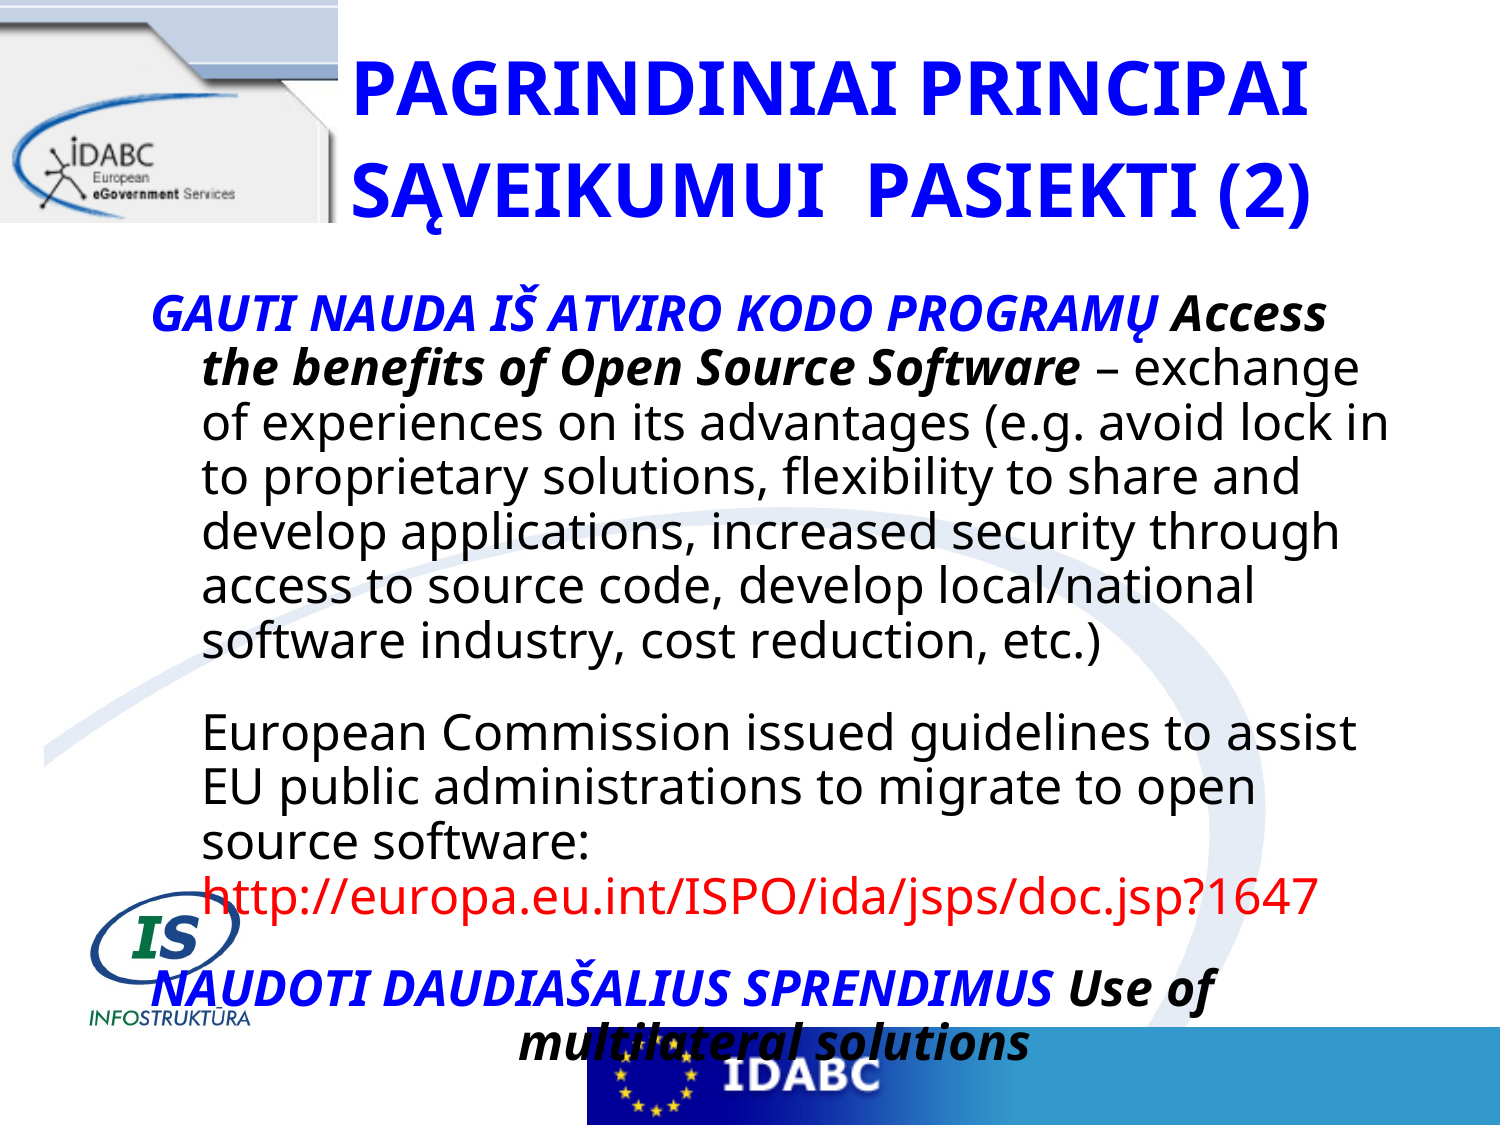

# PAGRINDINIAI PRINCIPAI SĄVEIKUMUI PASIEKTI (2)
GAUTI NAUDA IŠ ATVIRO KODO PROGRAMŲ Access the benefits of Open Source Software – exchange of experiences on its advantages (e.g. avoid lock in to proprietary solutions, flexibility to share and develop applications, increased security through access to source code, develop local/national software industry, cost reduction, etc.)
	European Commission issued guidelines to assist EU public administrations to migrate to open source software: http://europa.eu.int/ISPO/ida/jsps/doc.jsp?1647
NAUDOTI DAUDIAŠALIUS SPRENDIMUS Use of 								multilateral solutions